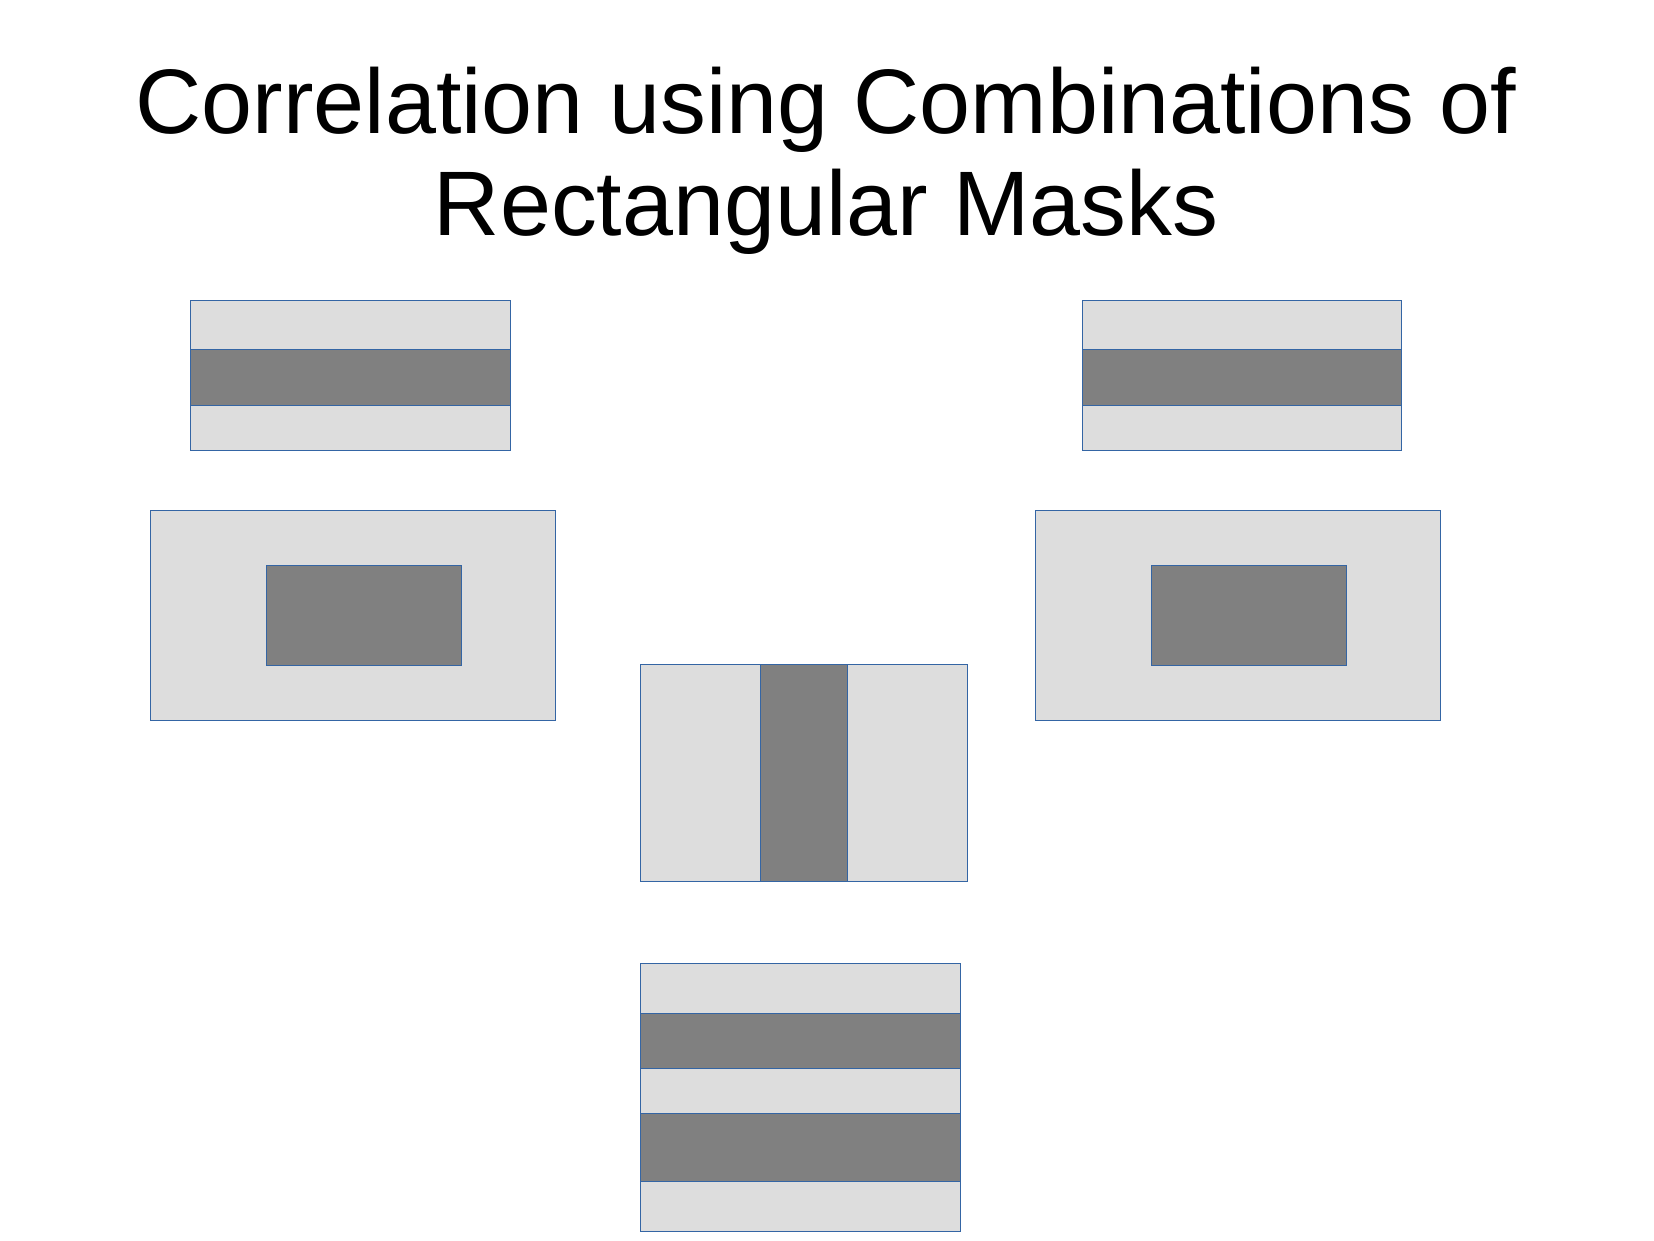

# Correlation using Combinations of Rectangular Masks